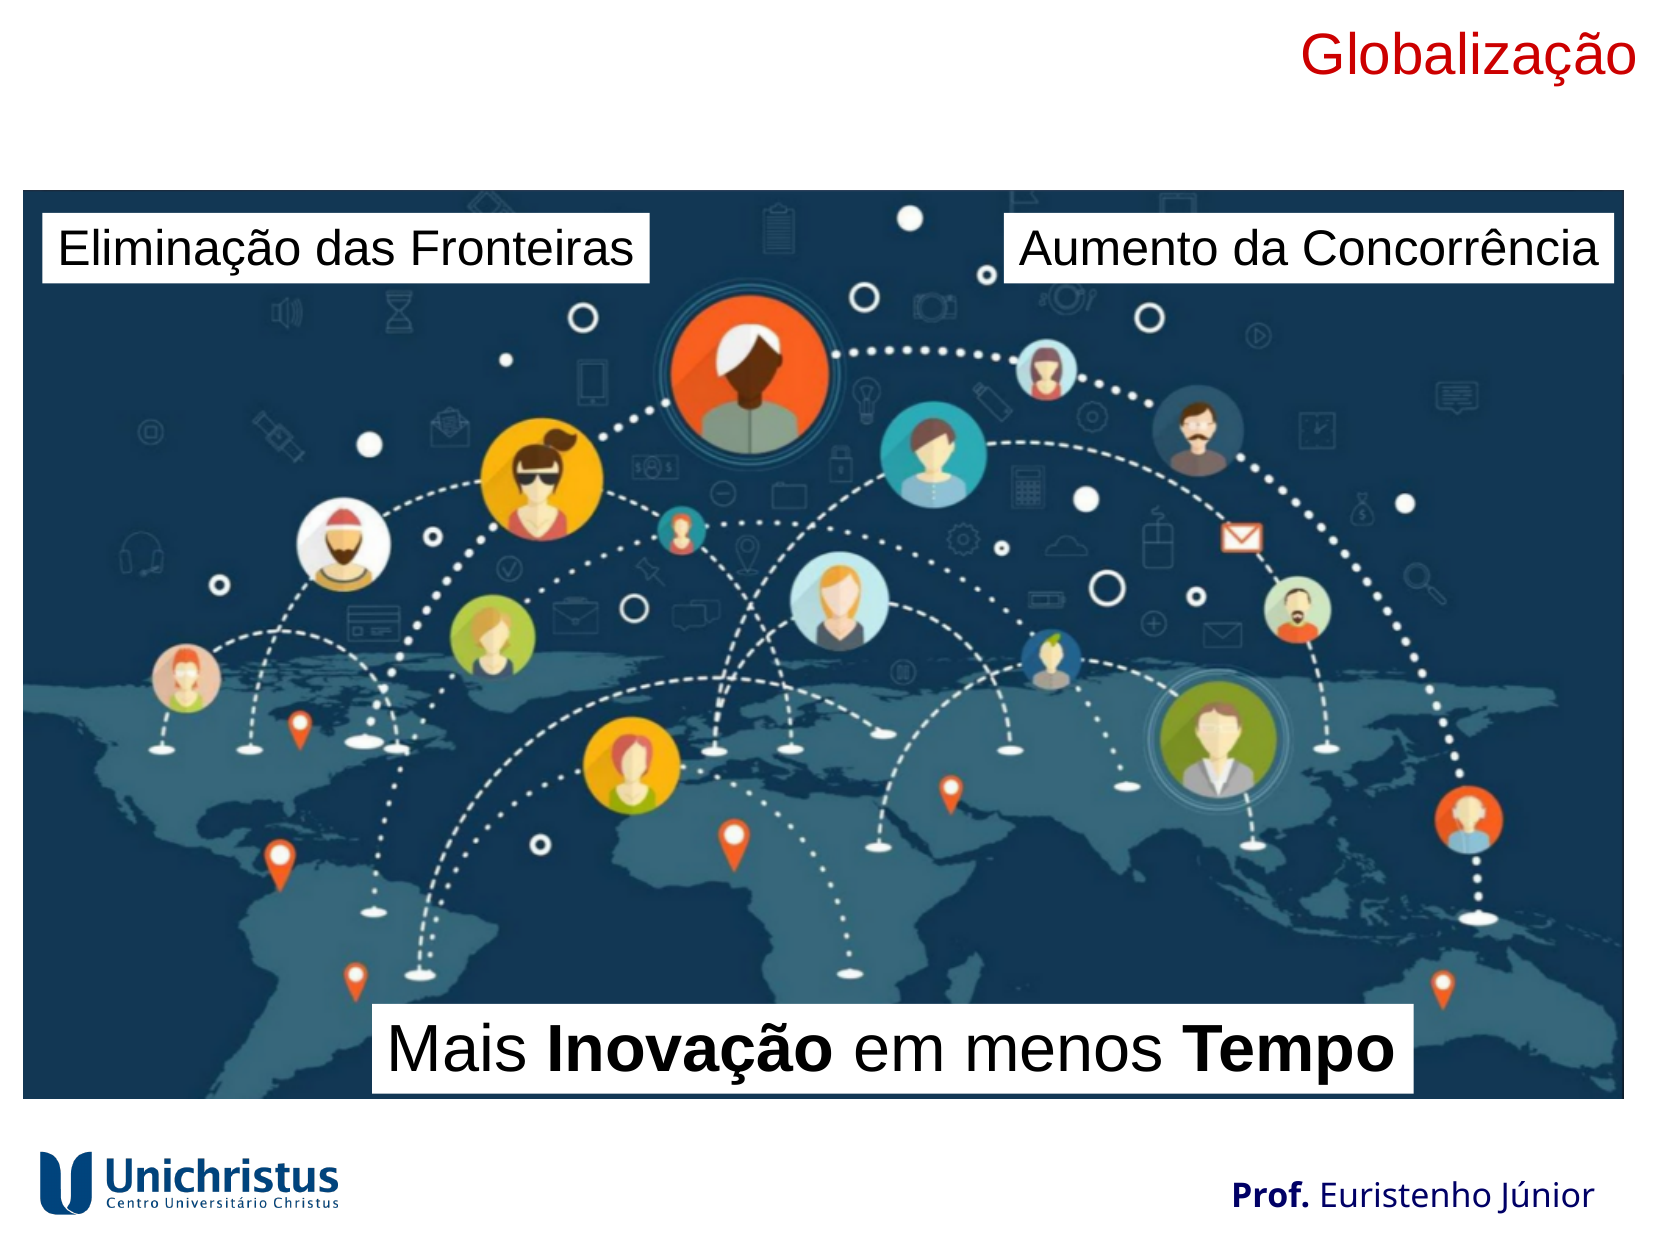

Globalização
Eliminação das Fronteiras
Aumento da Concorrência
Mais Inovação em menos Tempo
Prof. Euristenho Júnior